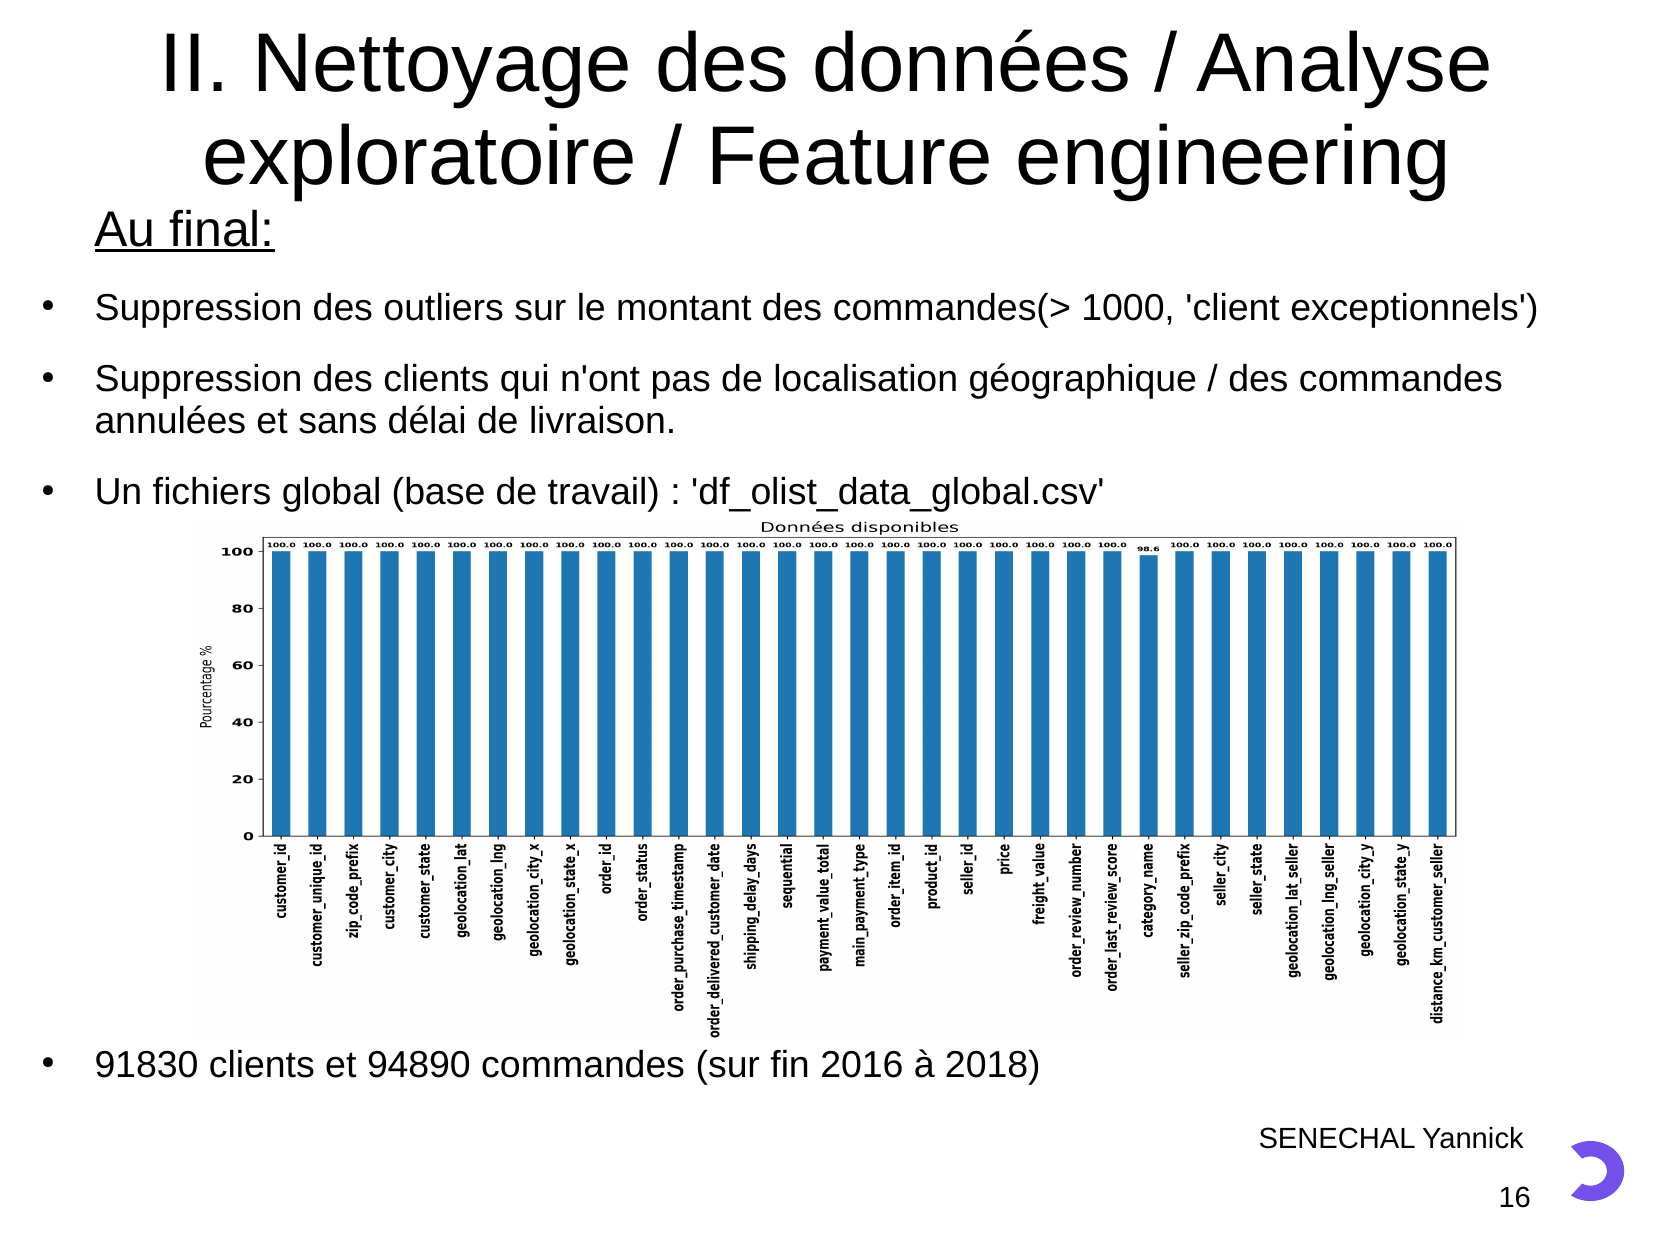

# II. Nettoyage des données / Analyse exploratoire / Feature engineering
Au final:
Suppression des outliers sur le montant des commandes(> 1000, 'client exceptionnels')
Suppression des clients qui n'ont pas de localisation géographique / des commandes annulées et sans délai de livraison.
Un fichiers global (base de travail) : 'df_olist_data_global.csv'
91830 clients et 94890 commandes (sur fin 2016 à 2018)
SENECHAL Yannick
16